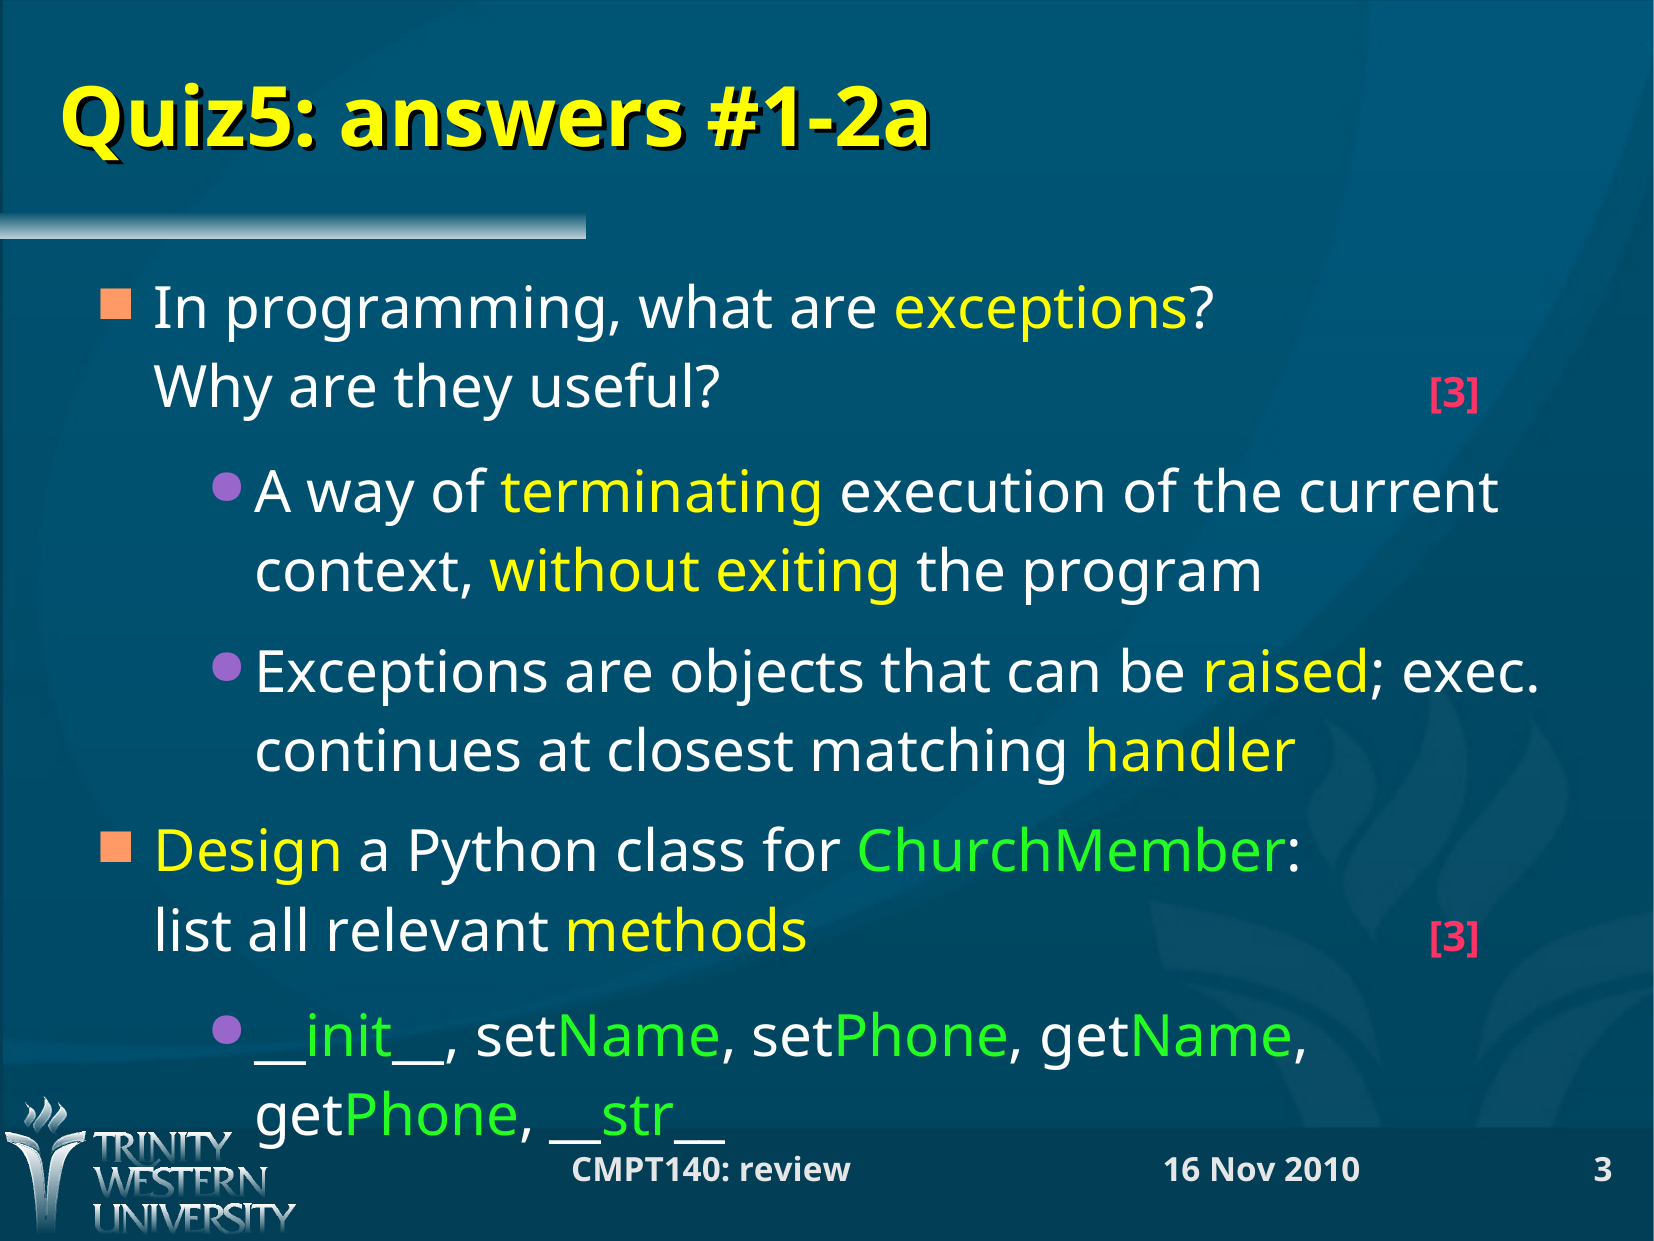

# Quiz5: answers #1-2a
In programming, what are exceptions?
Why are they useful?										[3]
A way of terminating execution of the current context, without exiting the program
Exceptions are objects that can be raised; exec. continues at closest matching handler
Design a Python class for ChurchMember:
list all relevant methods									[3]
__init__, setName, setPhone, getName, getPhone, __str__
CMPT140: review
16 Nov 2010
3